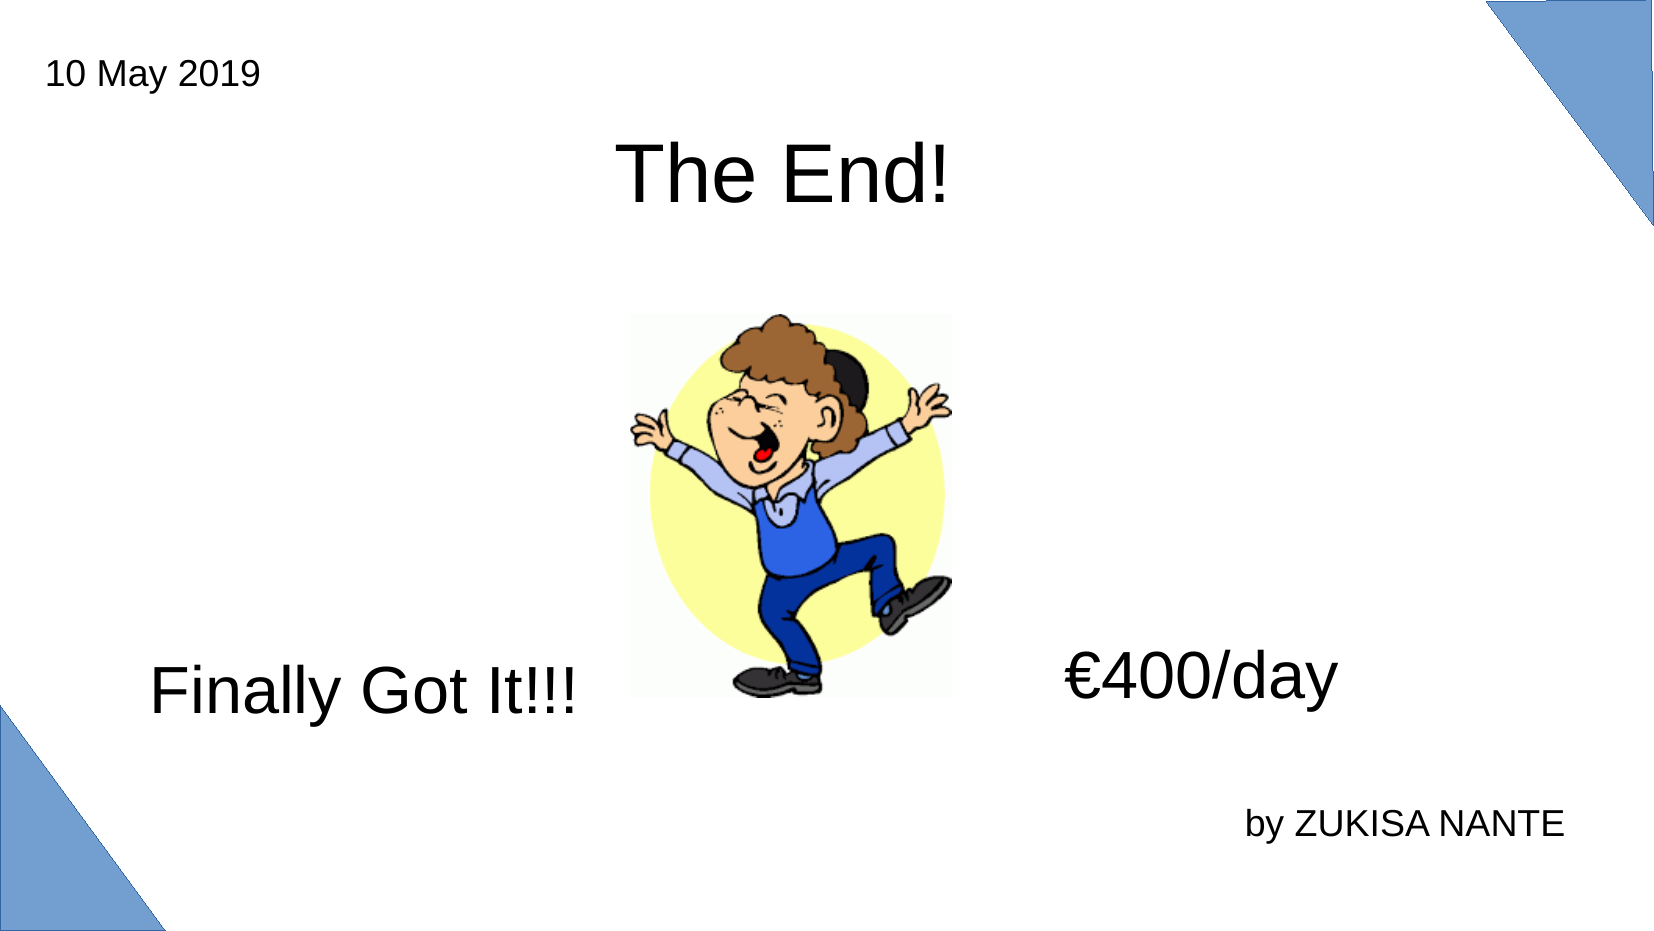

10 May 2019
The End!
€400/day
Finally Got It!!!
by ZUKISA NANTE